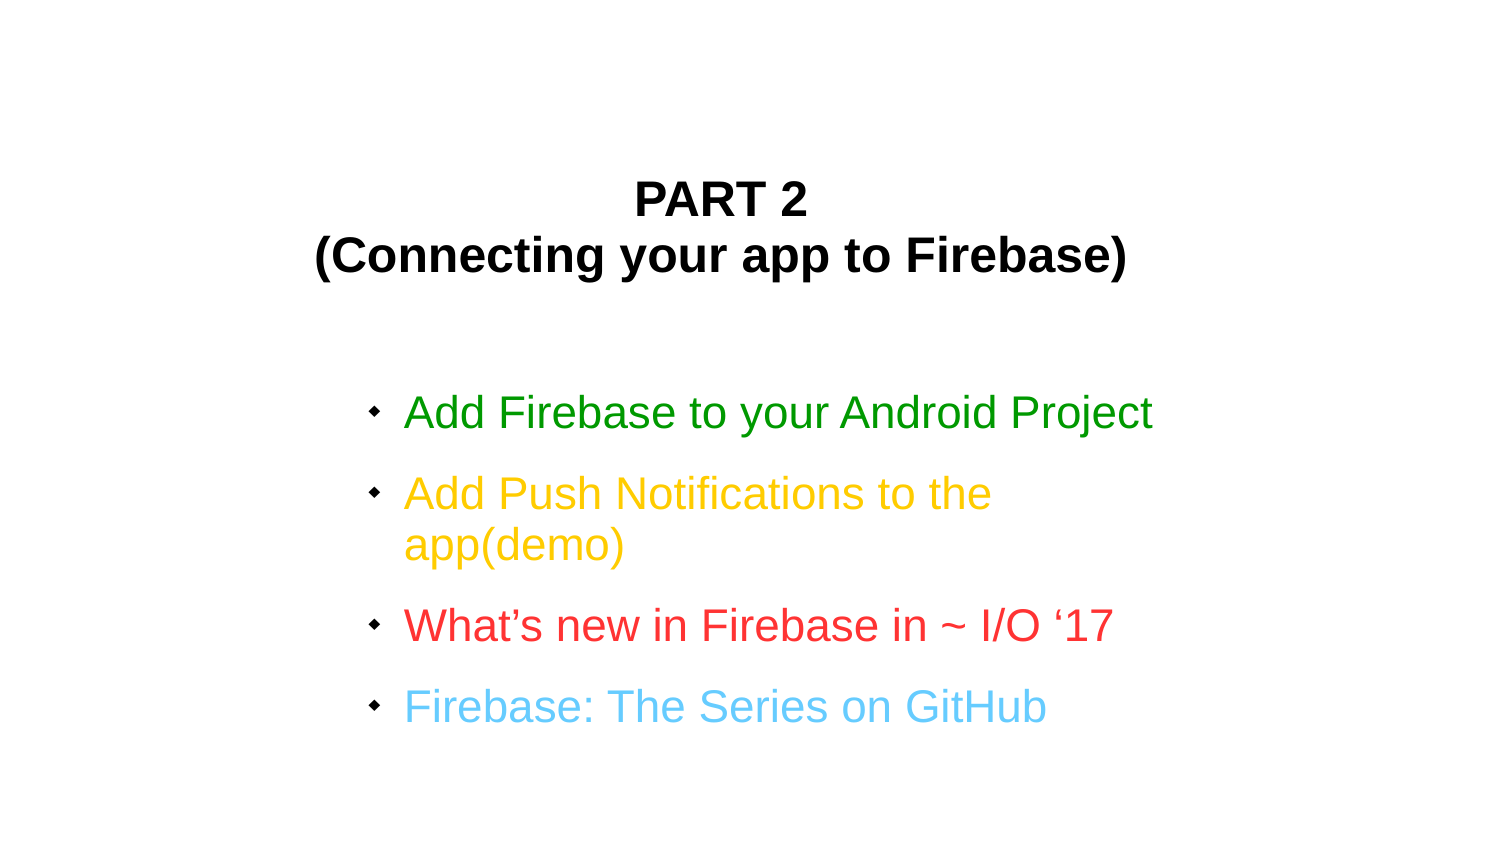

PART 2
(Connecting your app to Firebase)
Add Firebase to your Android Project
Add Push Notifications to the app(demo)
What’s new in Firebase in ~ I/O ‘17
Firebase: The Series on GitHub